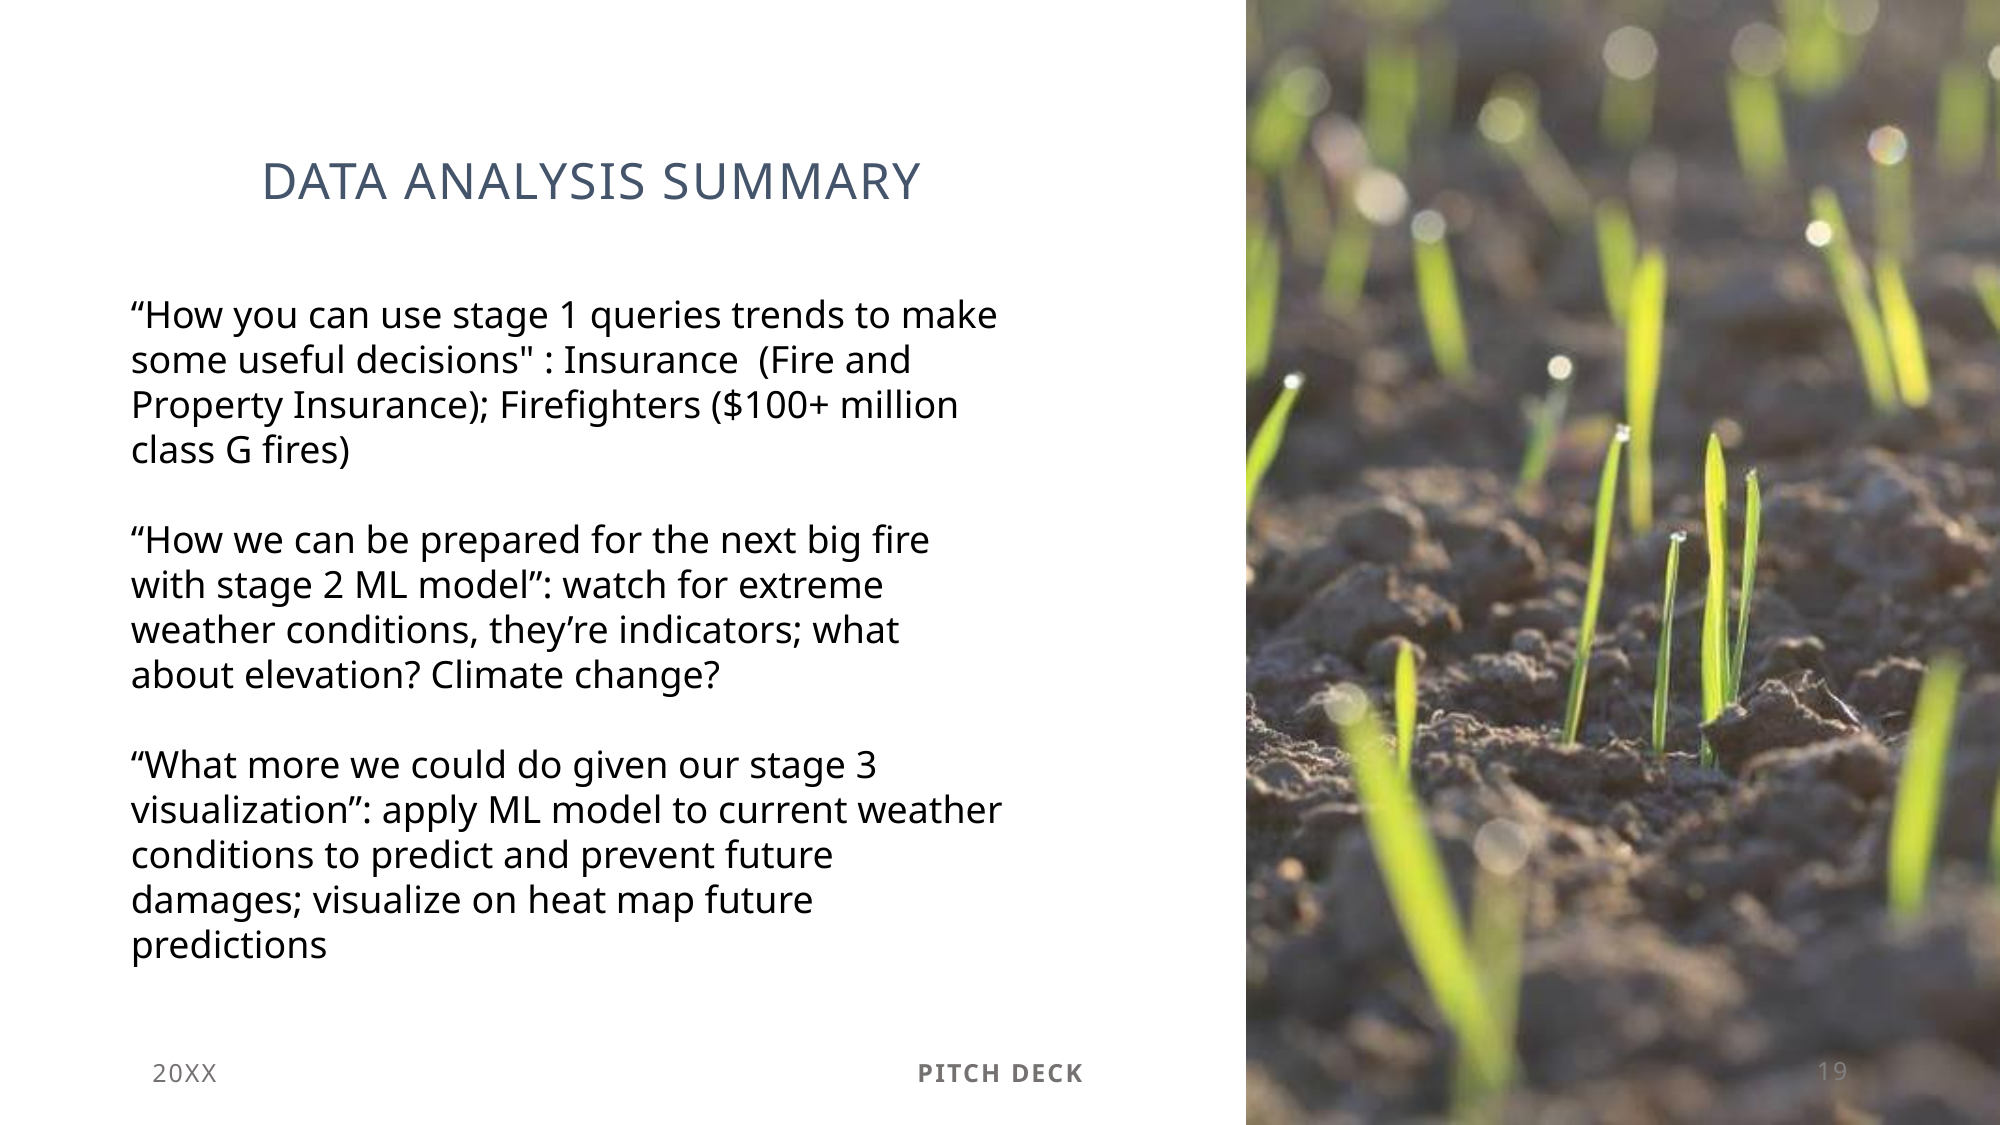

# Data analysis summary
“How you can use stage 1 queries trends to make some useful decisions" : Insurance (Fire and Property Insurance); Firefighters ($100+ million class G fires)
“How we can be prepared for the next big fire with stage 2 ML model”: watch for extreme weather conditions, they’re indicators; what about elevation? Climate change?
“What more we could do given our stage 3 visualization”: apply ML model to current weather conditions to predict and prevent future damages; visualize on heat map future predictions
20XX
Pitch deck